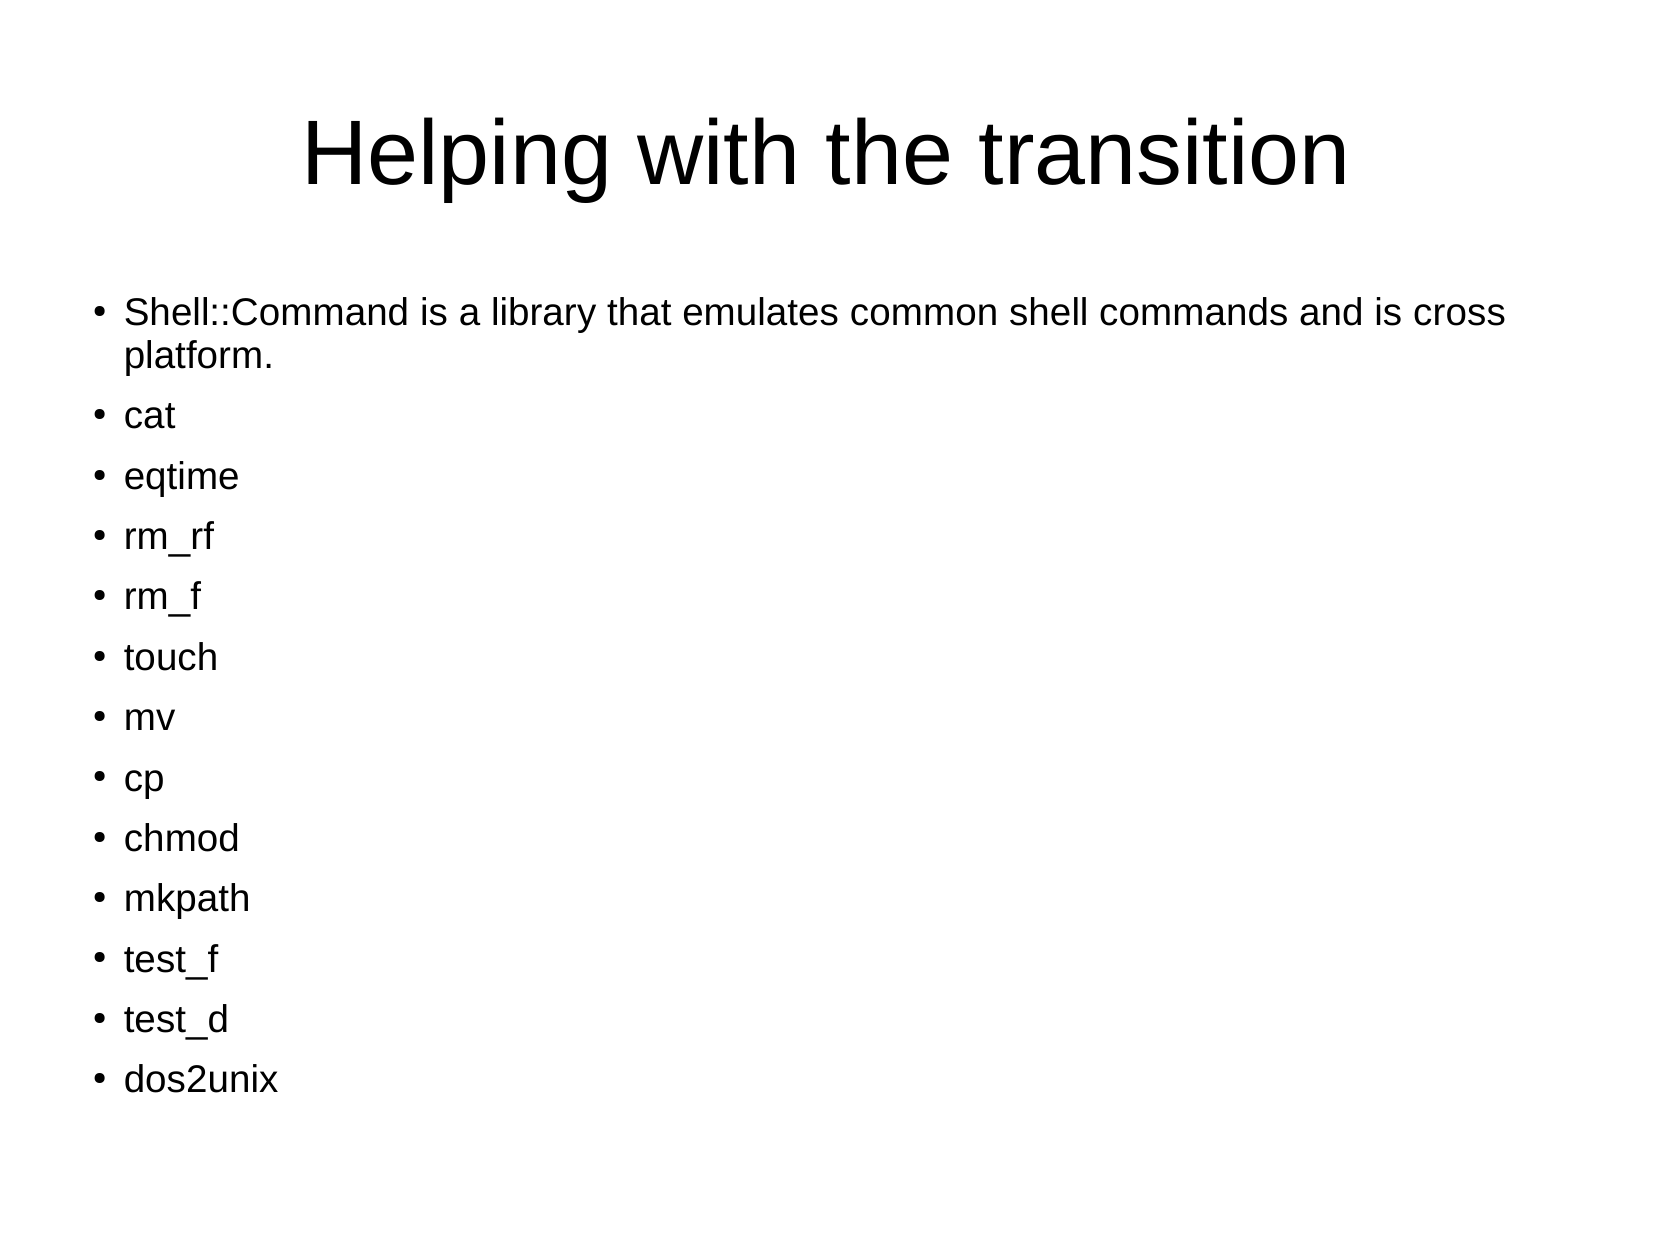

# Helping with the transition
Shell::Command is a library that emulates common shell commands and is cross platform.
cat
eqtime
rm_rf
rm_f
touch
mv
cp
chmod
mkpath
test_f
test_d
dos2unix